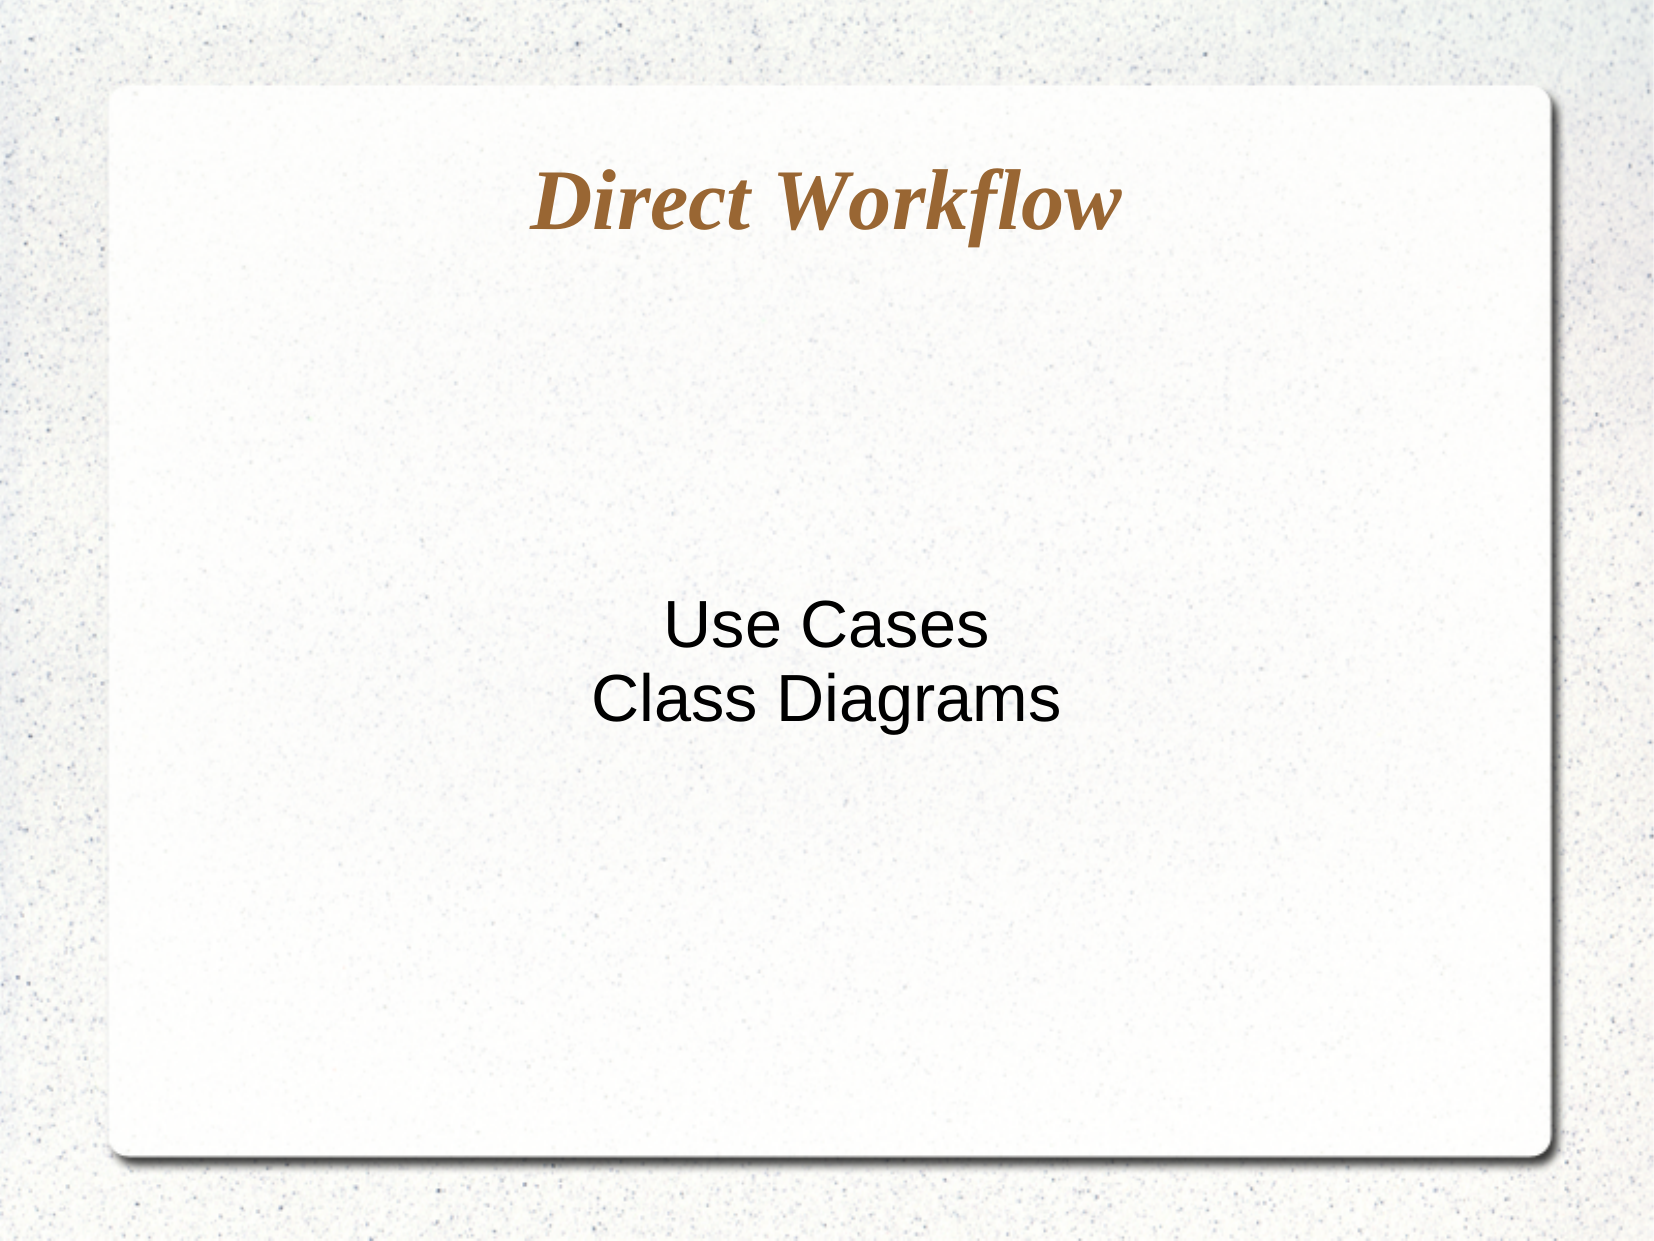

# Direct Workflow
Use Cases
Class Diagrams